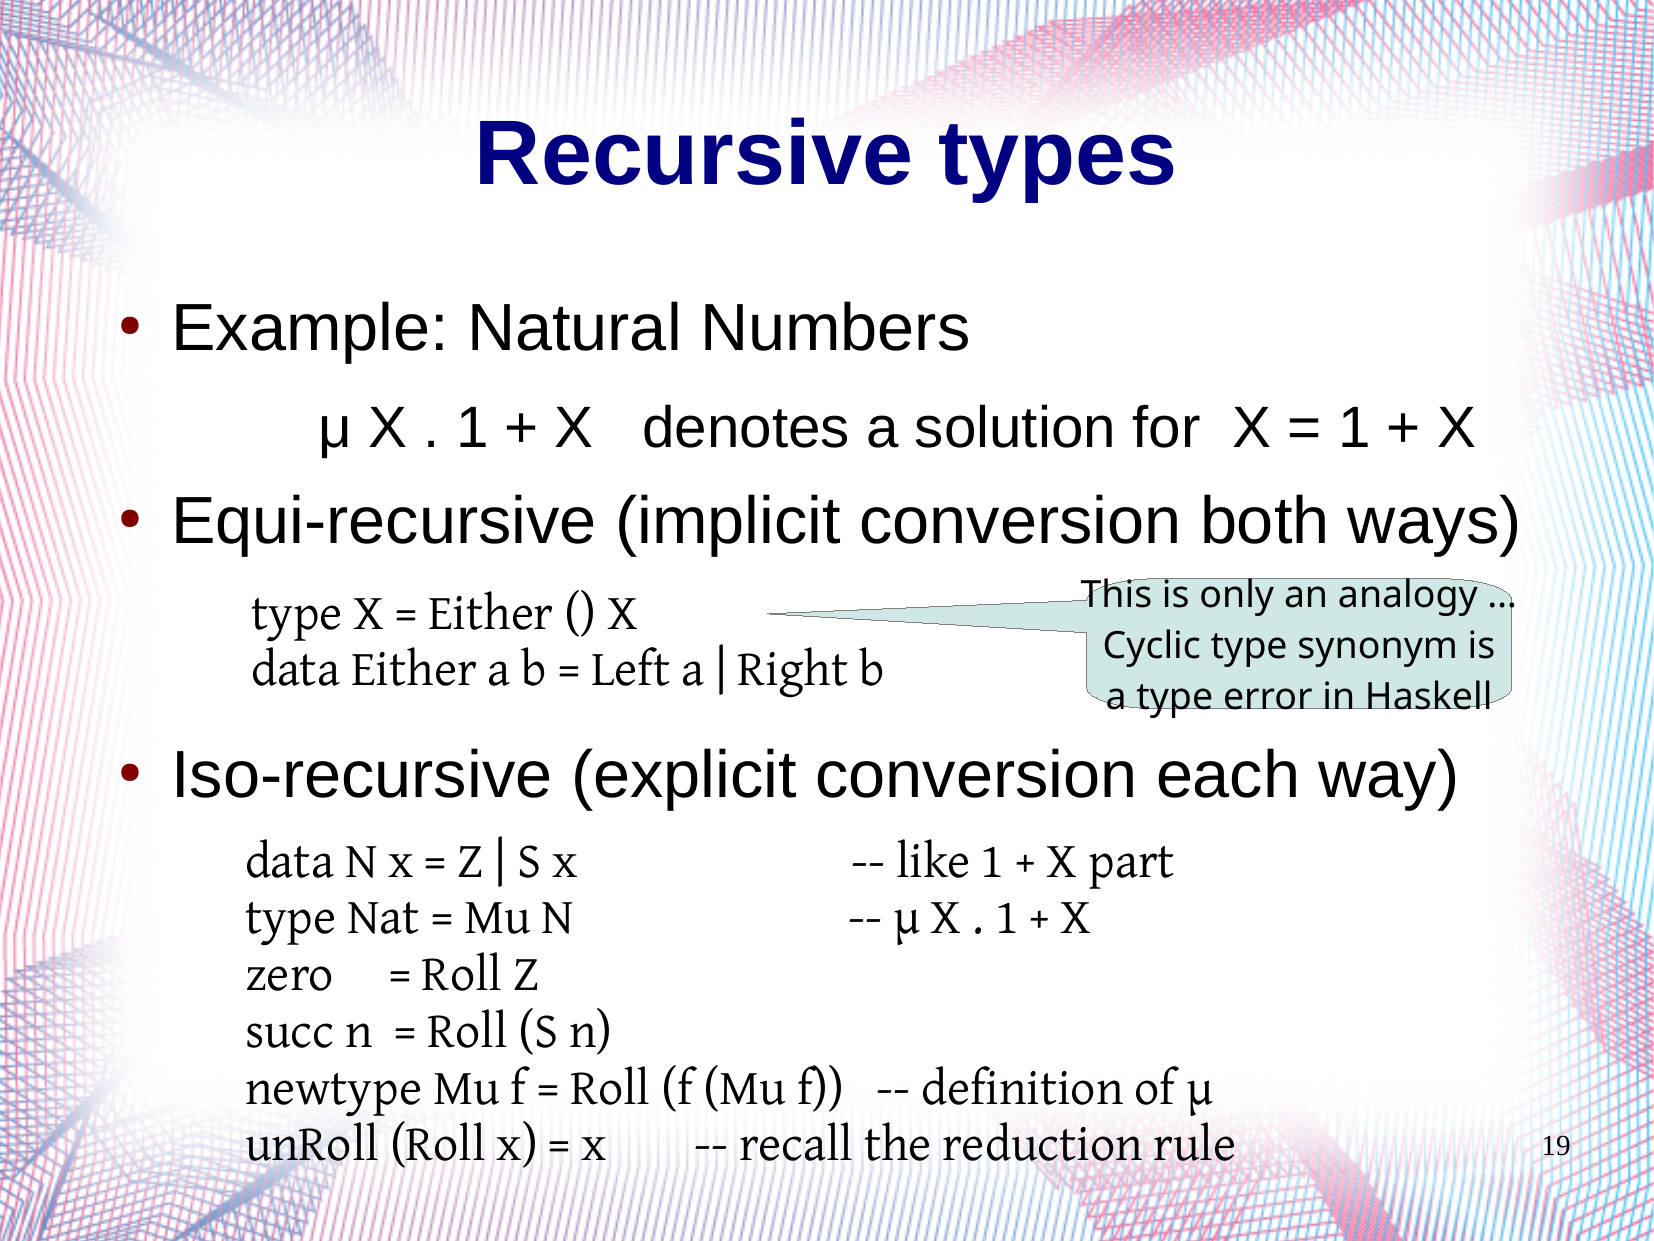

# Recursive types
Example: Natural Numbers
μ X . 1 + X denotes a solution for X = 1 + X
Equi-recursive (implicit conversion both ways)
Iso-recursive (explicit conversion each way)
type X = Either () X
data Either a b = Left a | Right b
This is only an analogy …
Cyclic type synonym is
a type error in Haskell
data N x = Z | S x -- like 1 + X part
type Nat = Mu N -- μ X . 1 + X
zero = Roll Z
succ n = Roll (S n)
newtype Mu f = Roll (f (Mu f)) -- definition of μ
unRoll (Roll x) = x -- recall the reduction rule
19